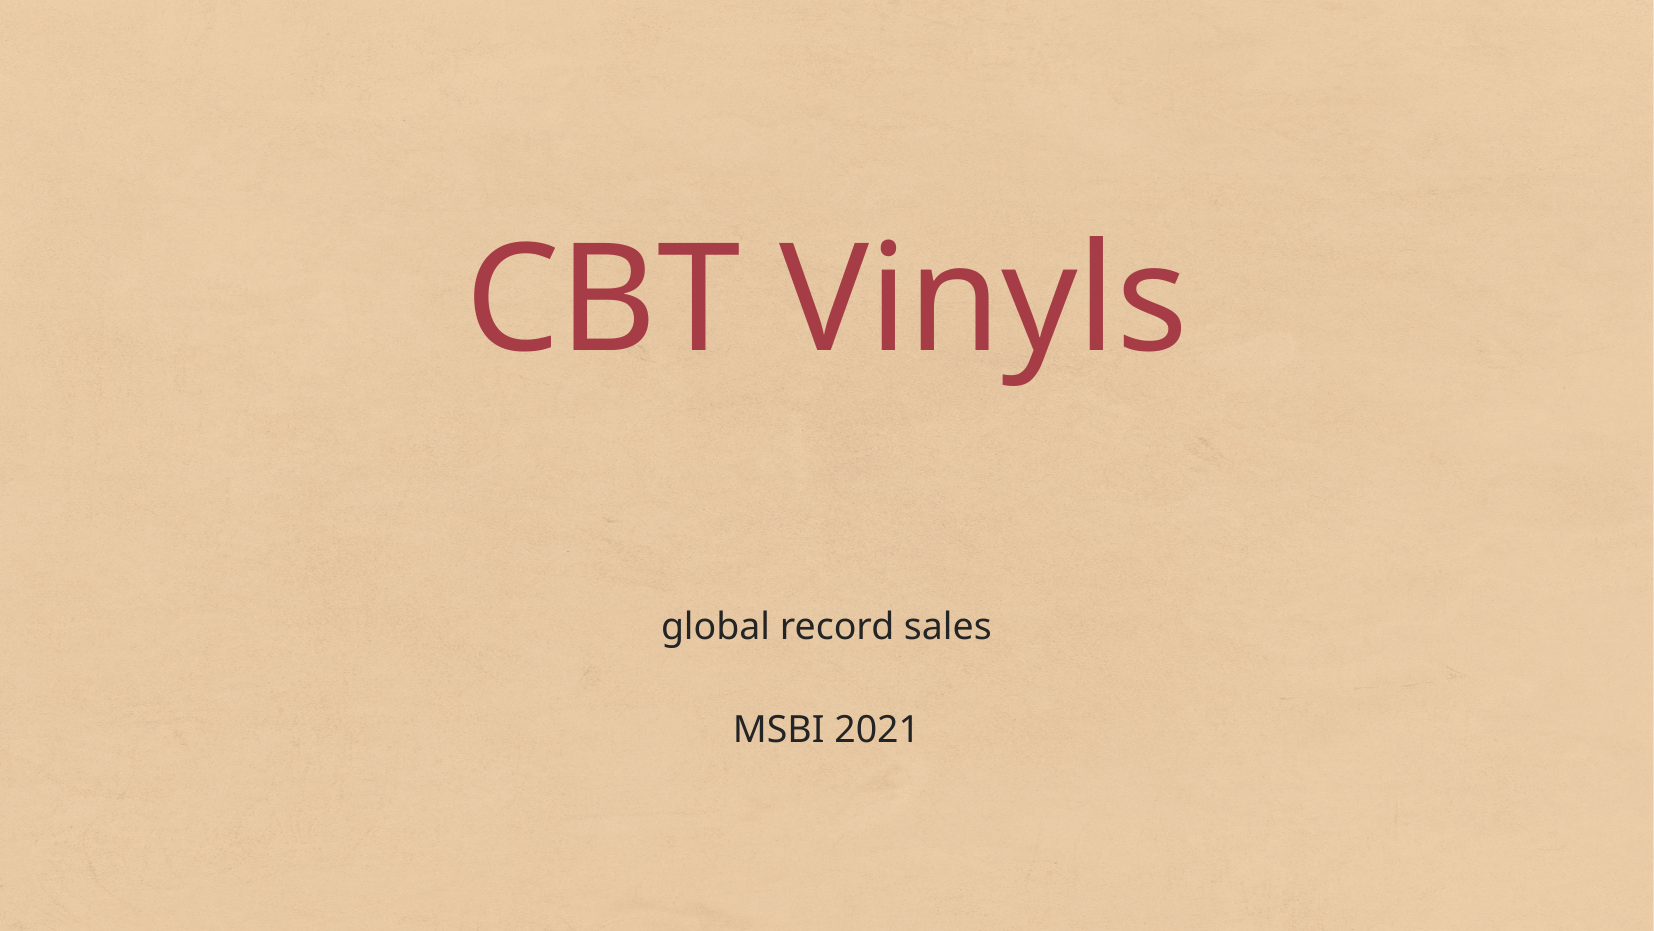

# CBT Vinyls
global record sales
MSBI 2021